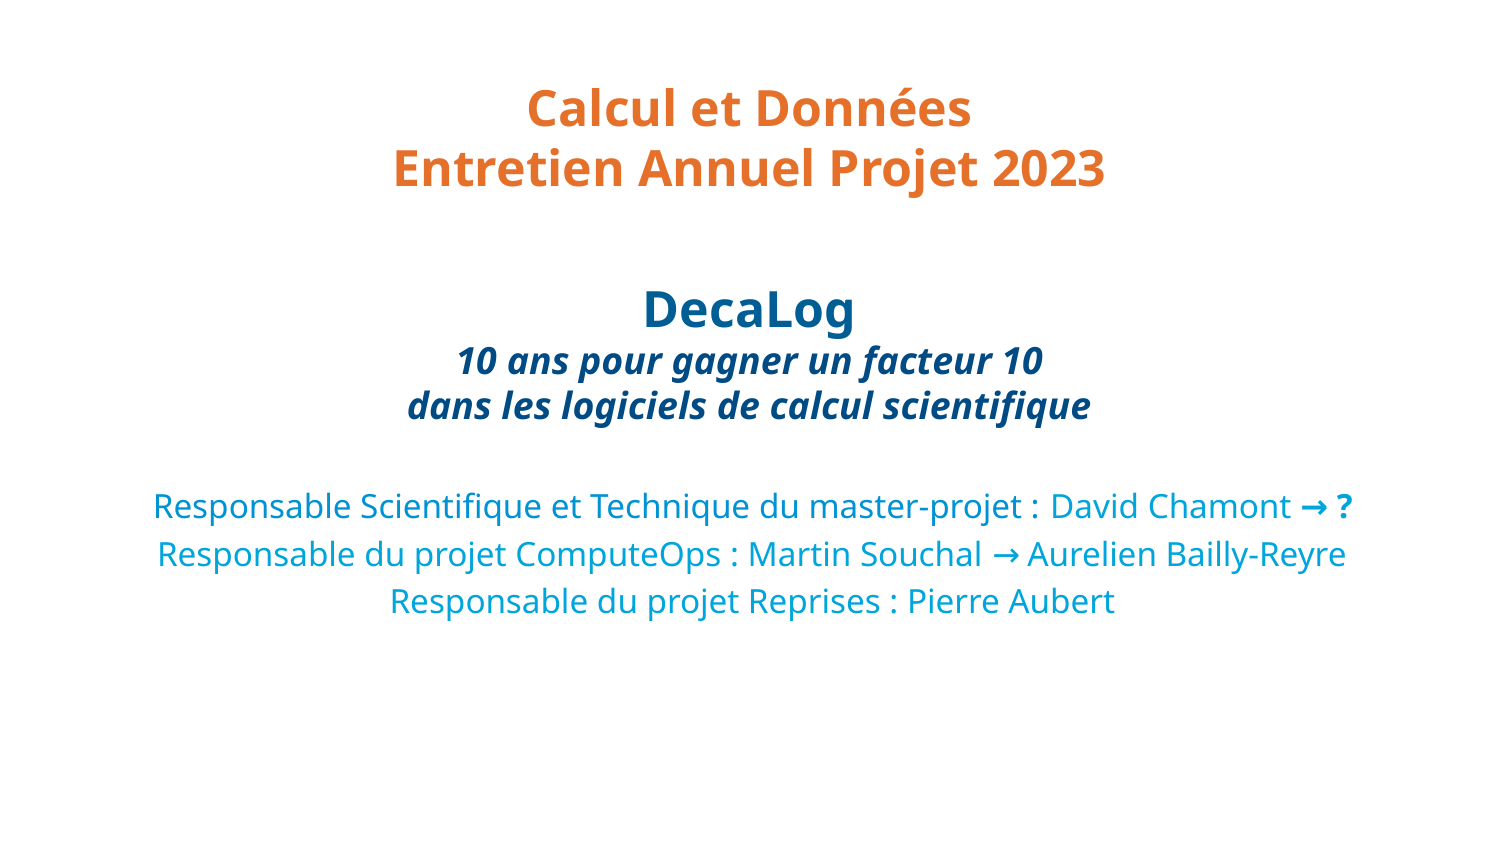

Calcul et Données
Entretien Annuel Projet 2023
DecaLog
10 ans pour gagner un facteur 10
dans les logiciels de calcul scientifique
Responsable Scientifique et Technique du master-projet : David Chamont → ?
Responsable du projet ComputeOps : Martin Souchal → Aurelien Bailly-Reyre
Responsable du projet Reprises : Pierre Aubert